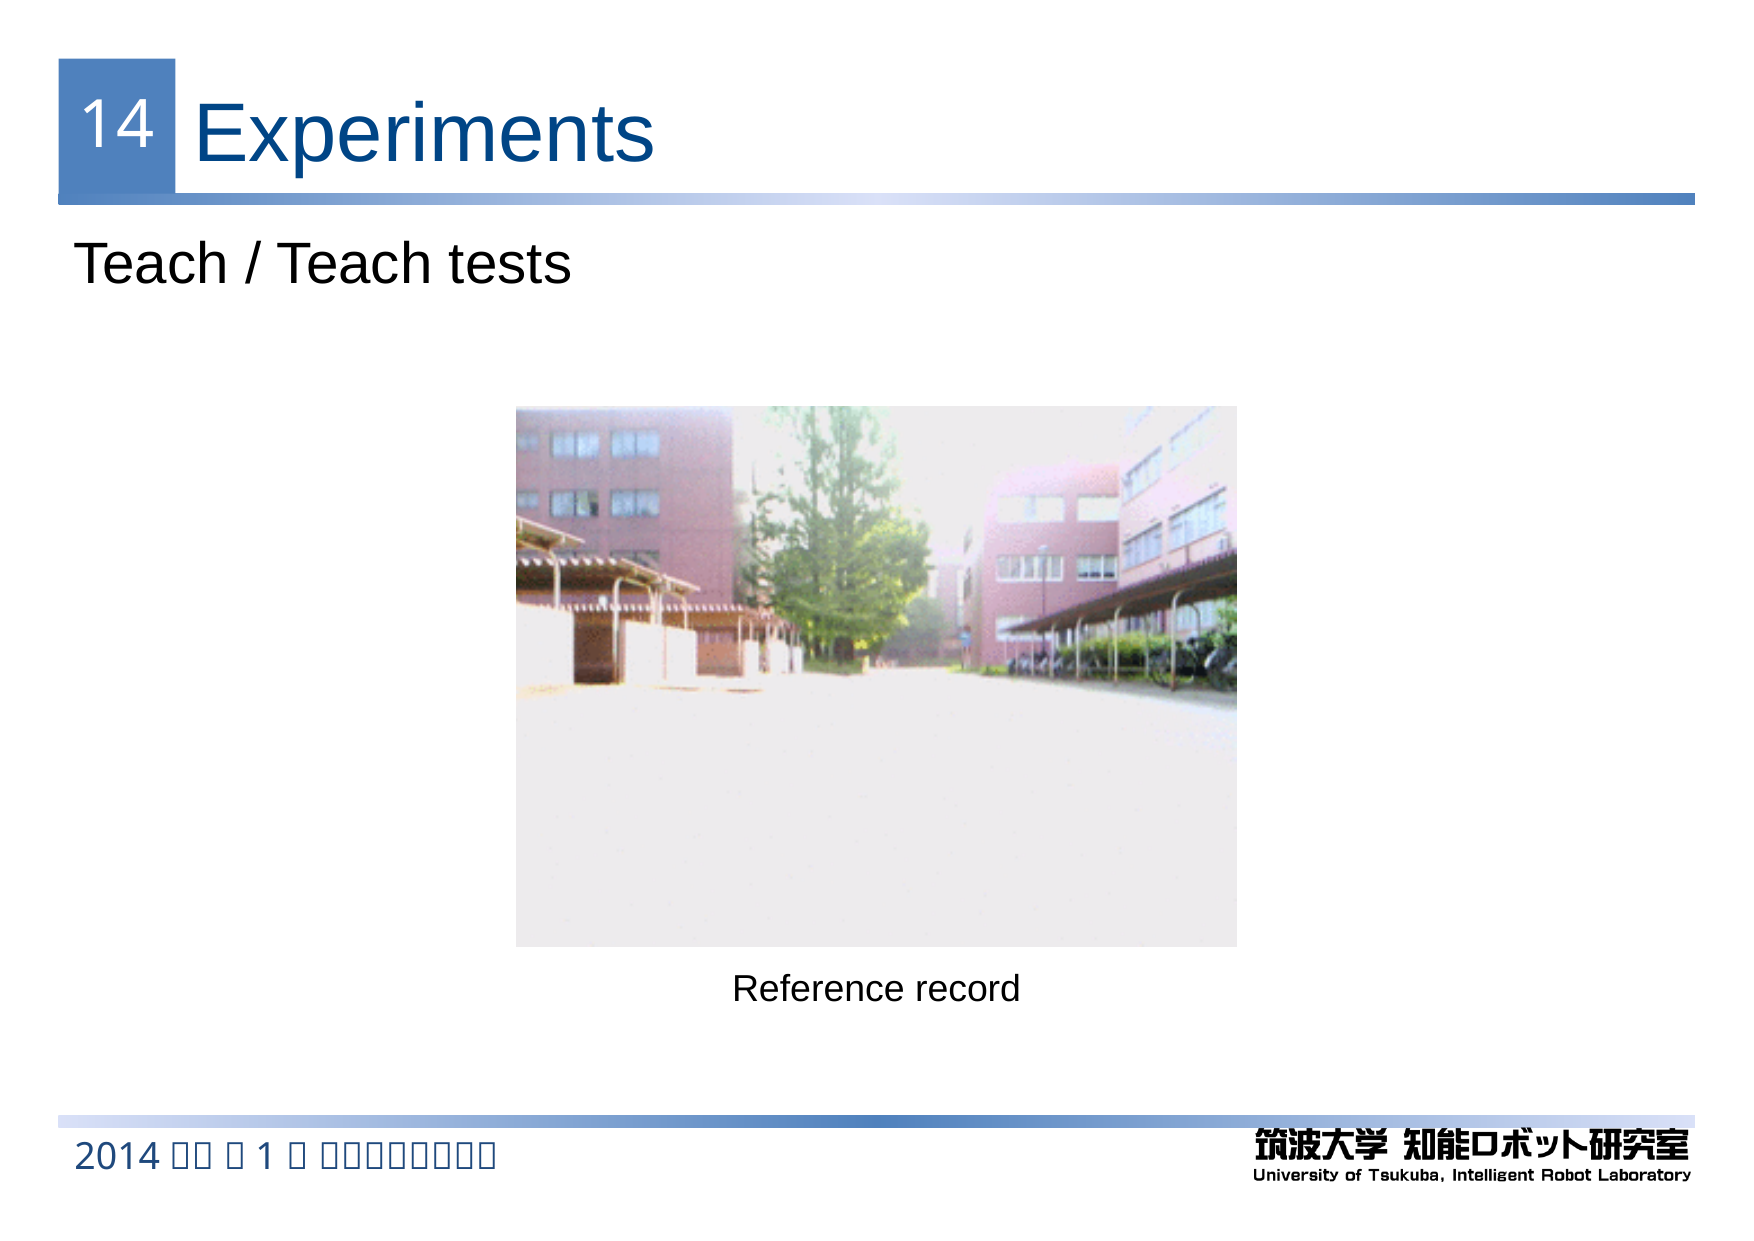

# Experiments
Teach / Teach tests
Reference record